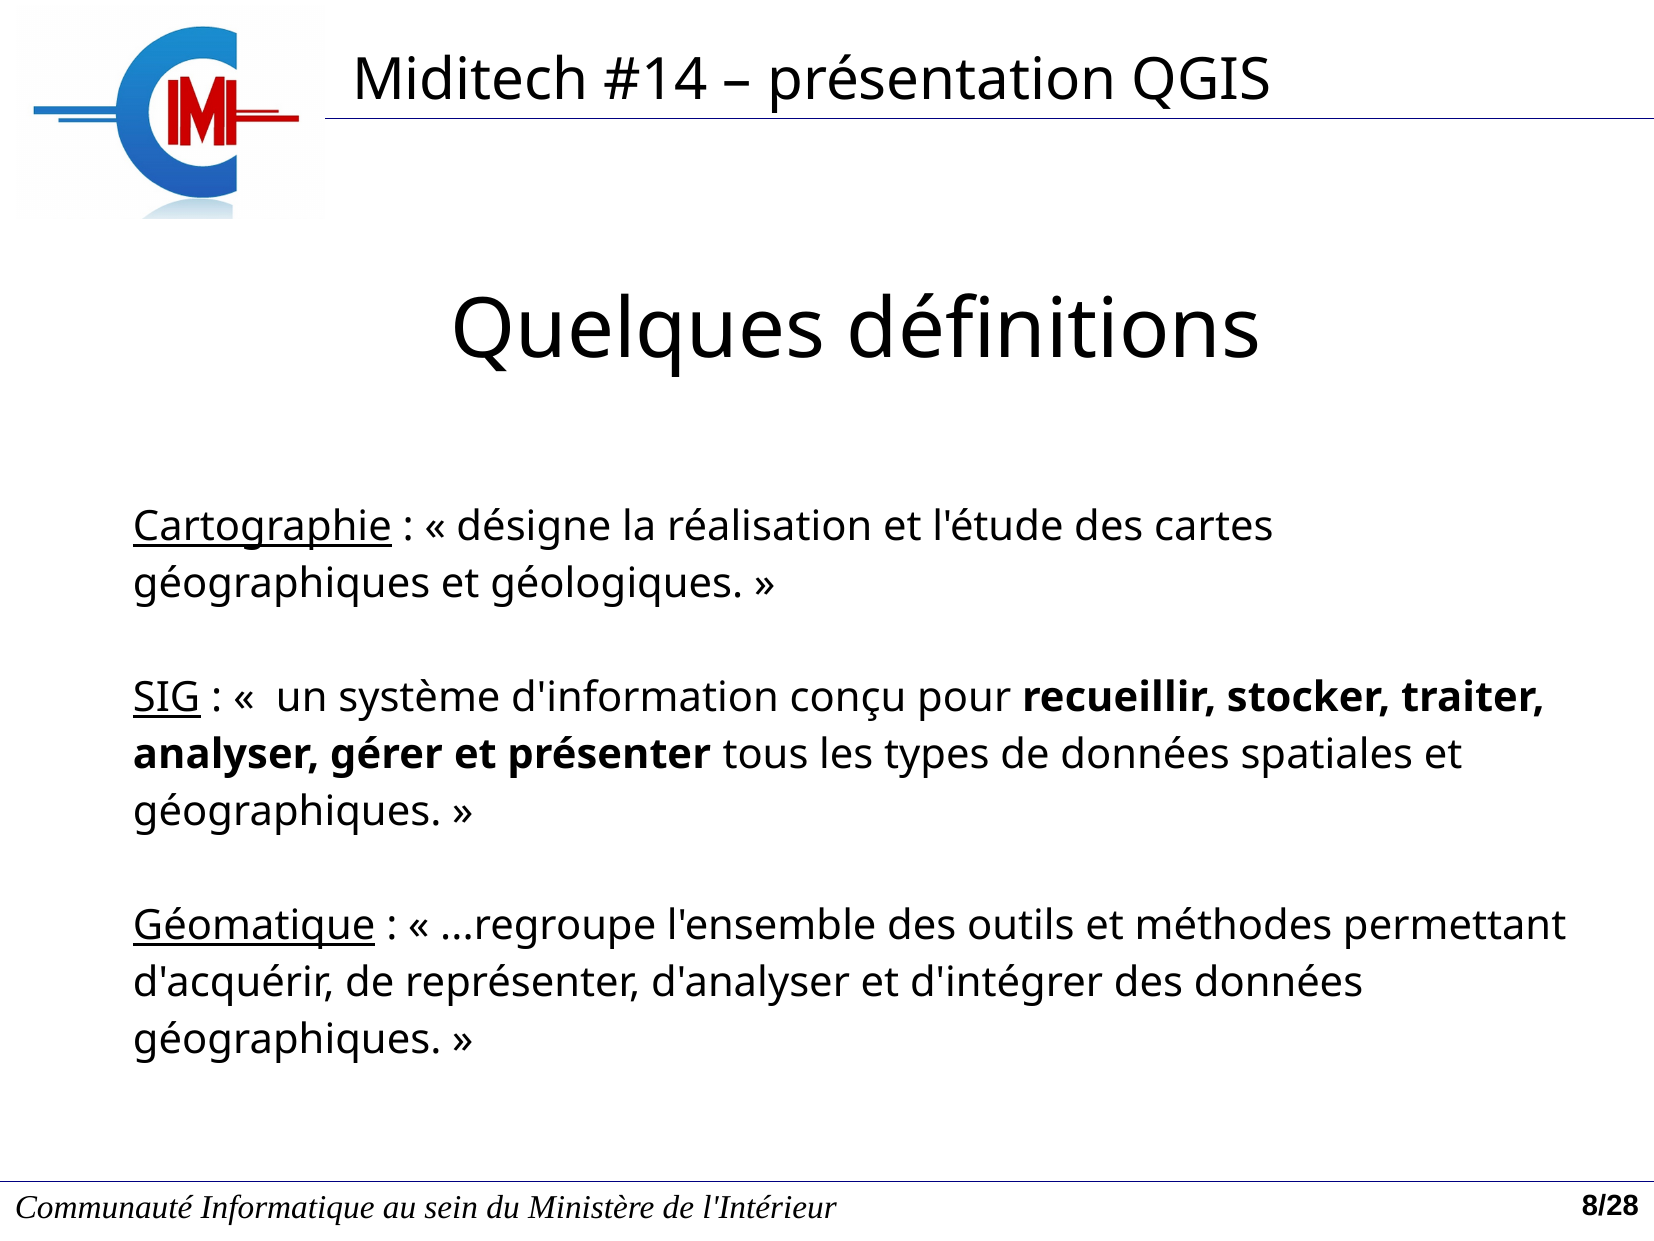

Miditech #14 – présentation QGIS
Quelques définitions
Cartographie : « désigne la réalisation et l'étude des cartes géographiques et géologiques. »
SIG : «  un système d'information conçu pour recueillir, stocker, traiter, analyser, gérer et présenter tous les types de données spatiales et géographiques. »
Géomatique : « ...regroupe l'ensemble des outils et méthodes permettant d'acquérir, de représenter, d'analyser et d'intégrer des données géographiques. »